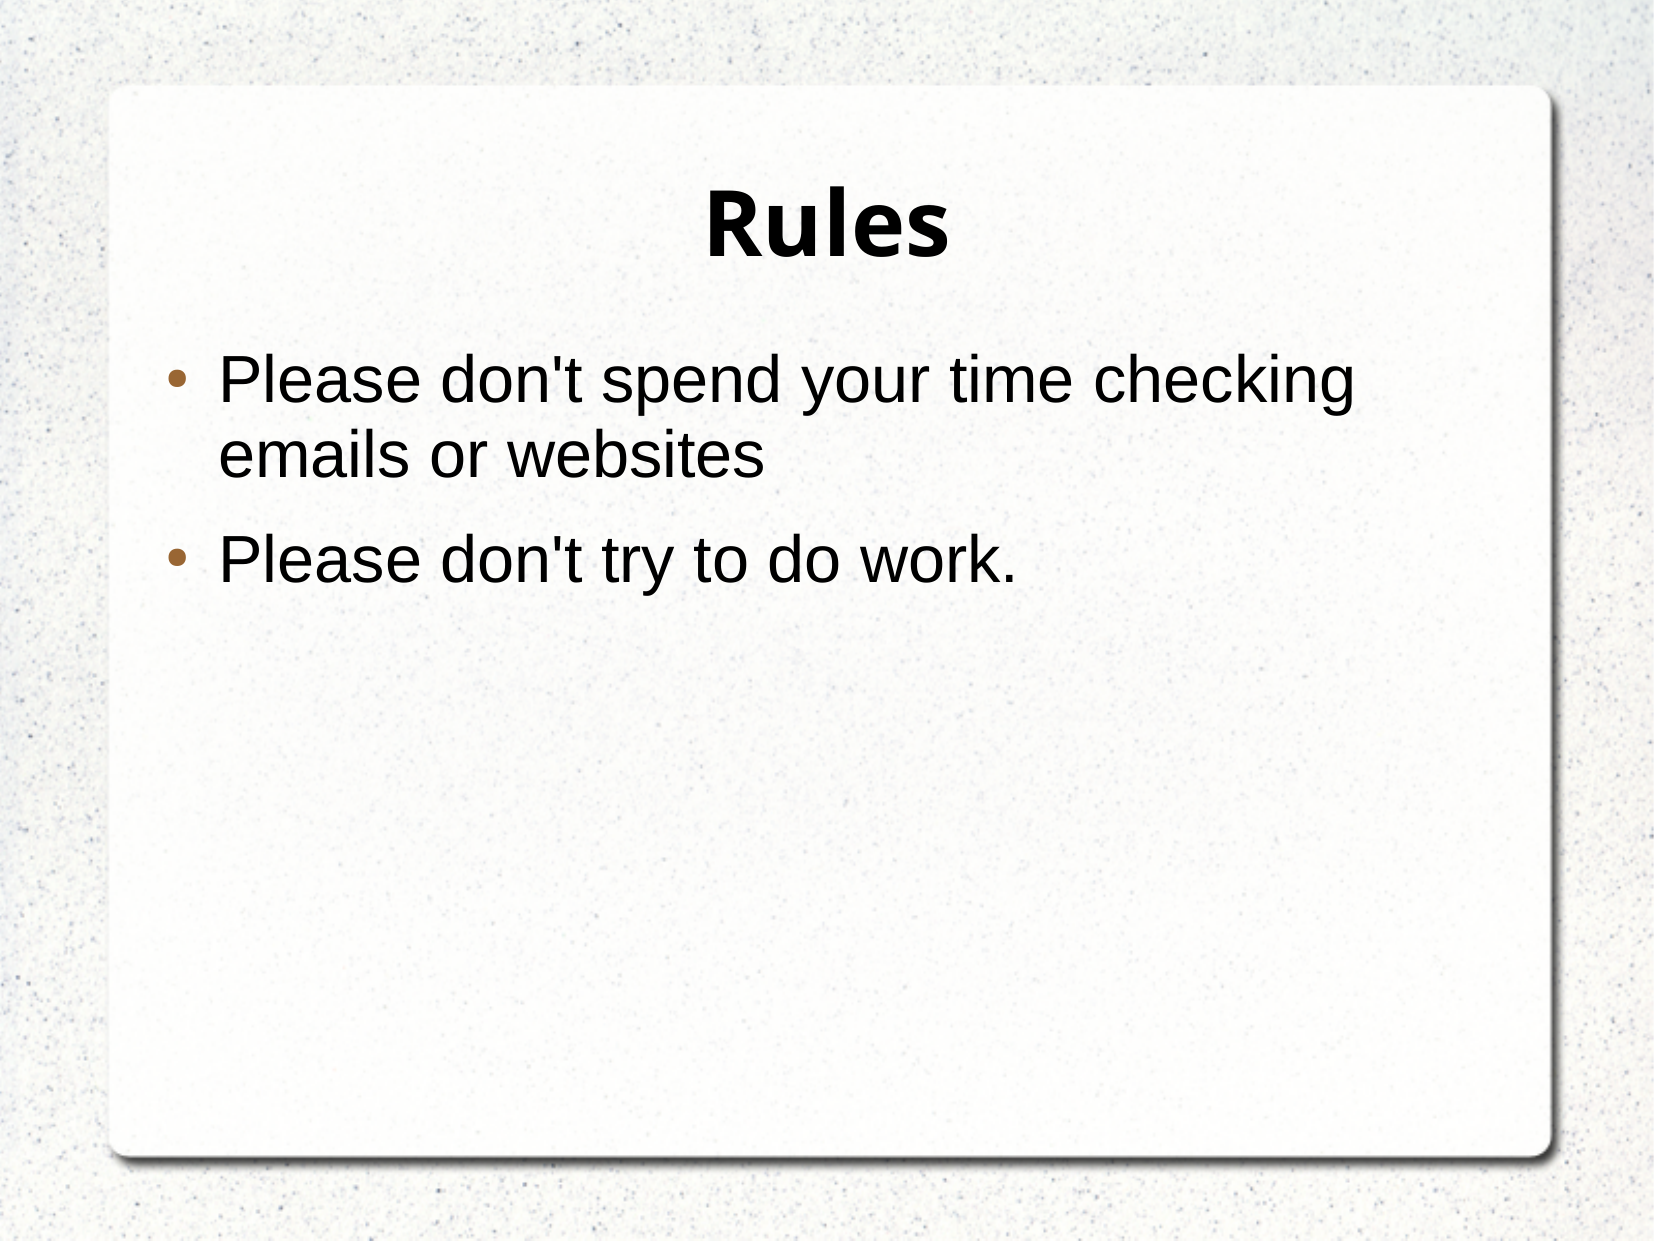

# Rules
Please don't spend your time checking emails or websites
Please don't try to do work.